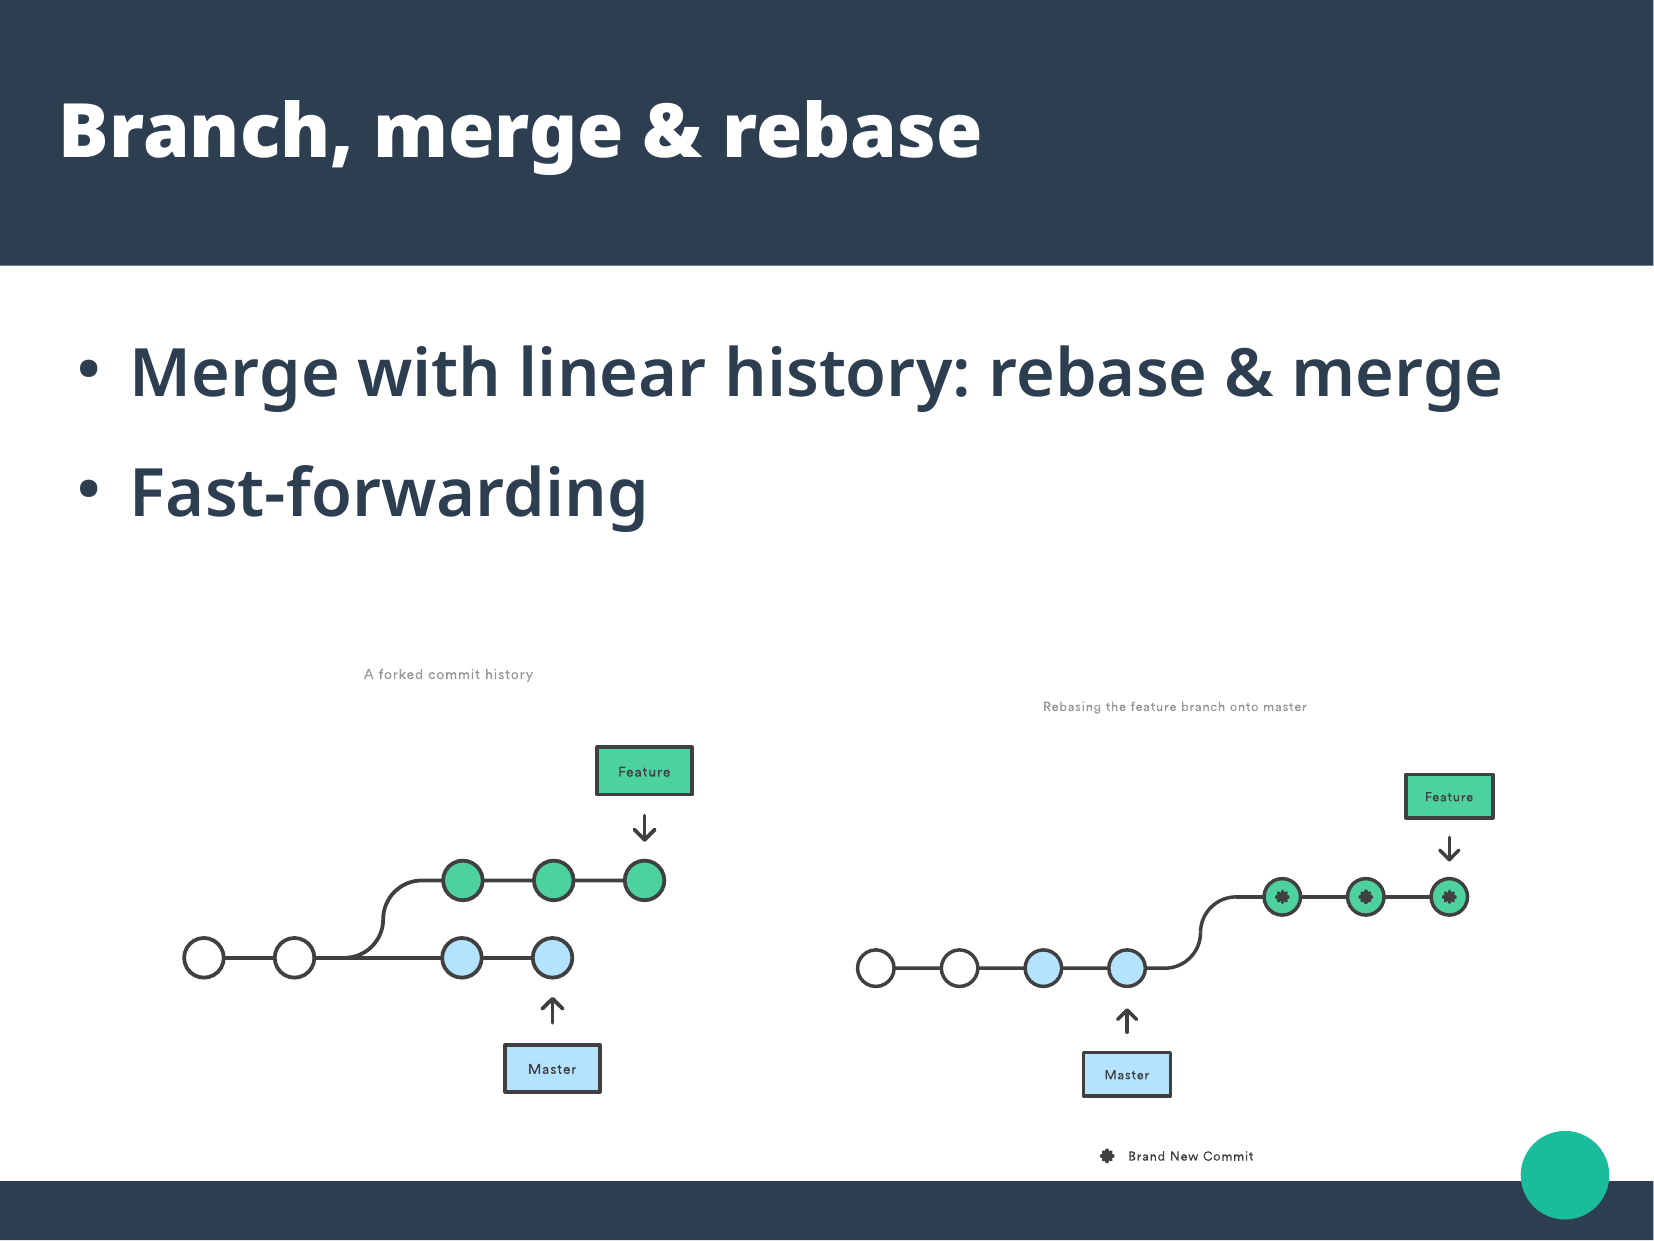

# Branch, merge & rebase
Merge with linear history: rebase & merge
Fast-forwarding